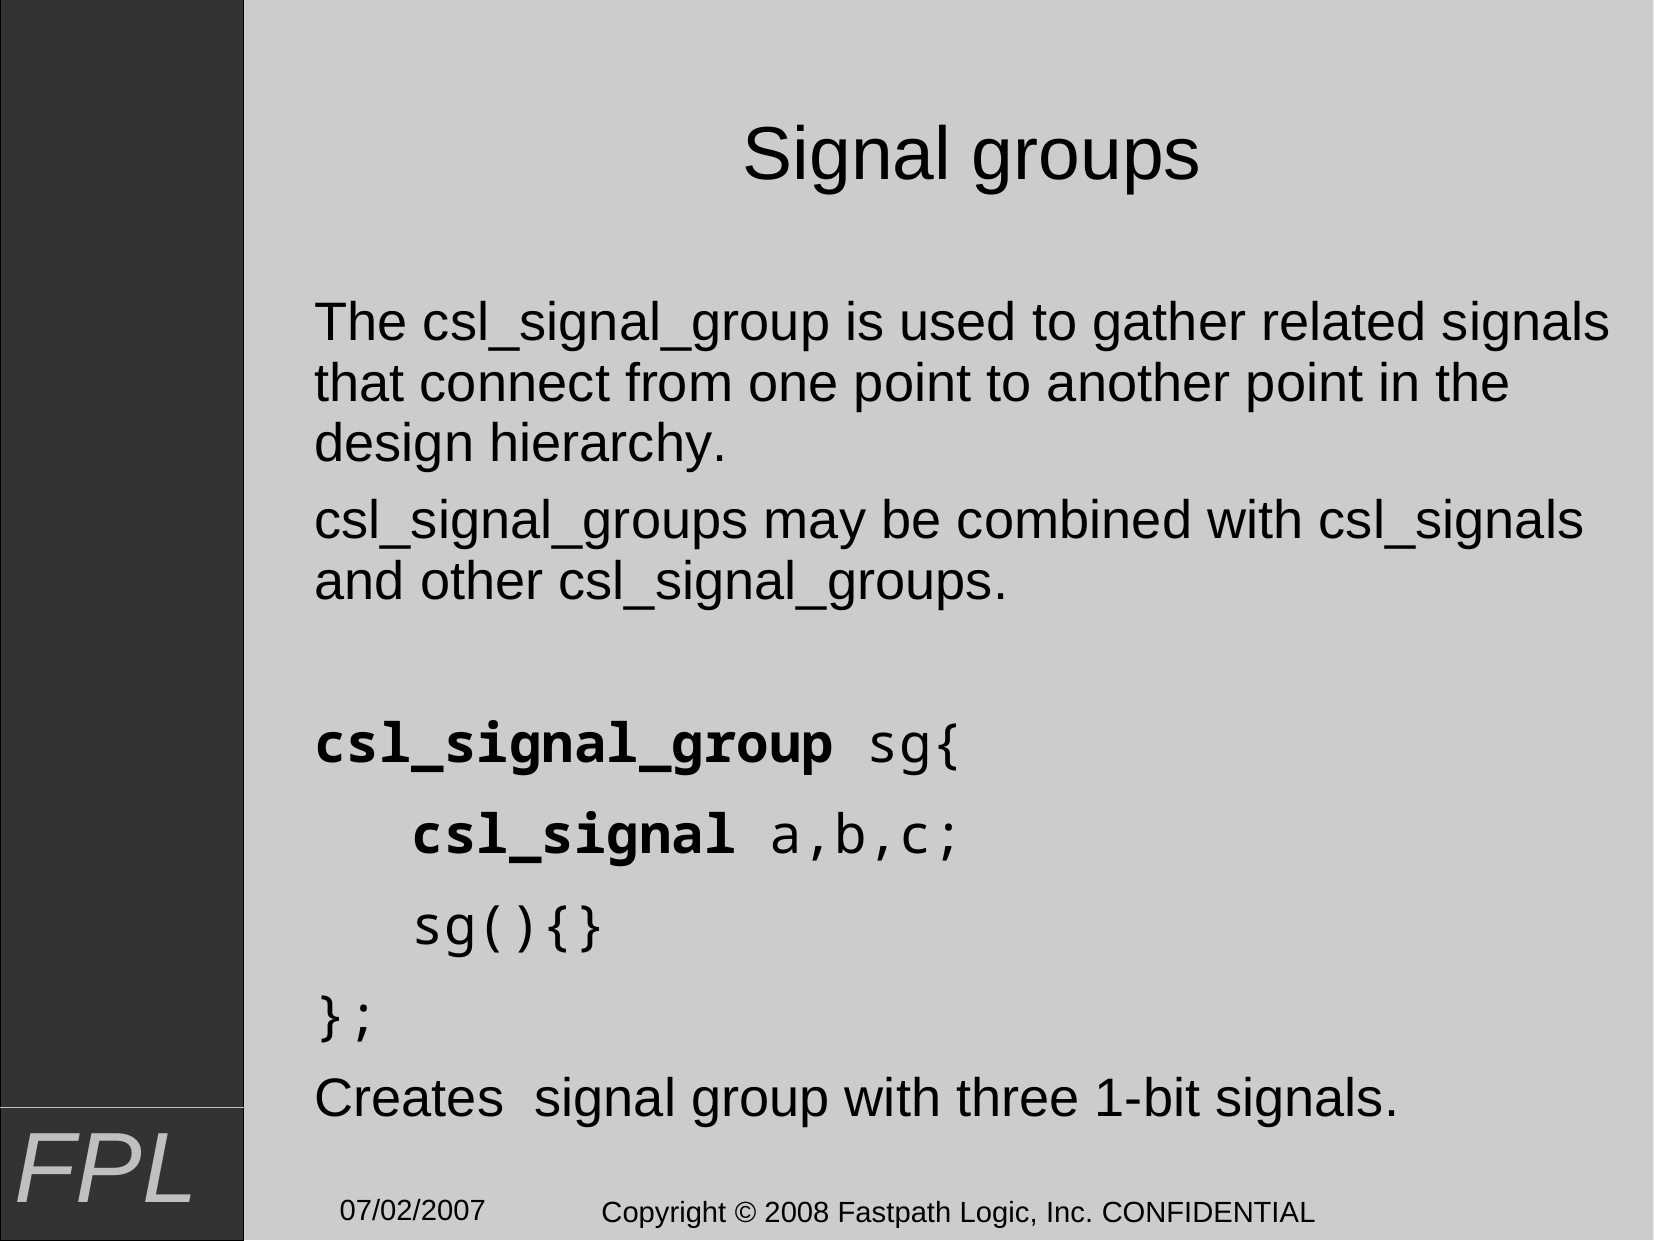

# Signal groups
The csl_signal_group is used to gather related signals that connect from one point to another point in the design hierarchy.
csl_signal_groups may be combined with csl_signals and other csl_signal_groups.
csl_signal_group sg{
 csl_signal a,b,c;
 sg(){}
};
Creates signal group with three 1-bit signals.
07/02/2007
© 2007 FASTPATH LOGIC INC.